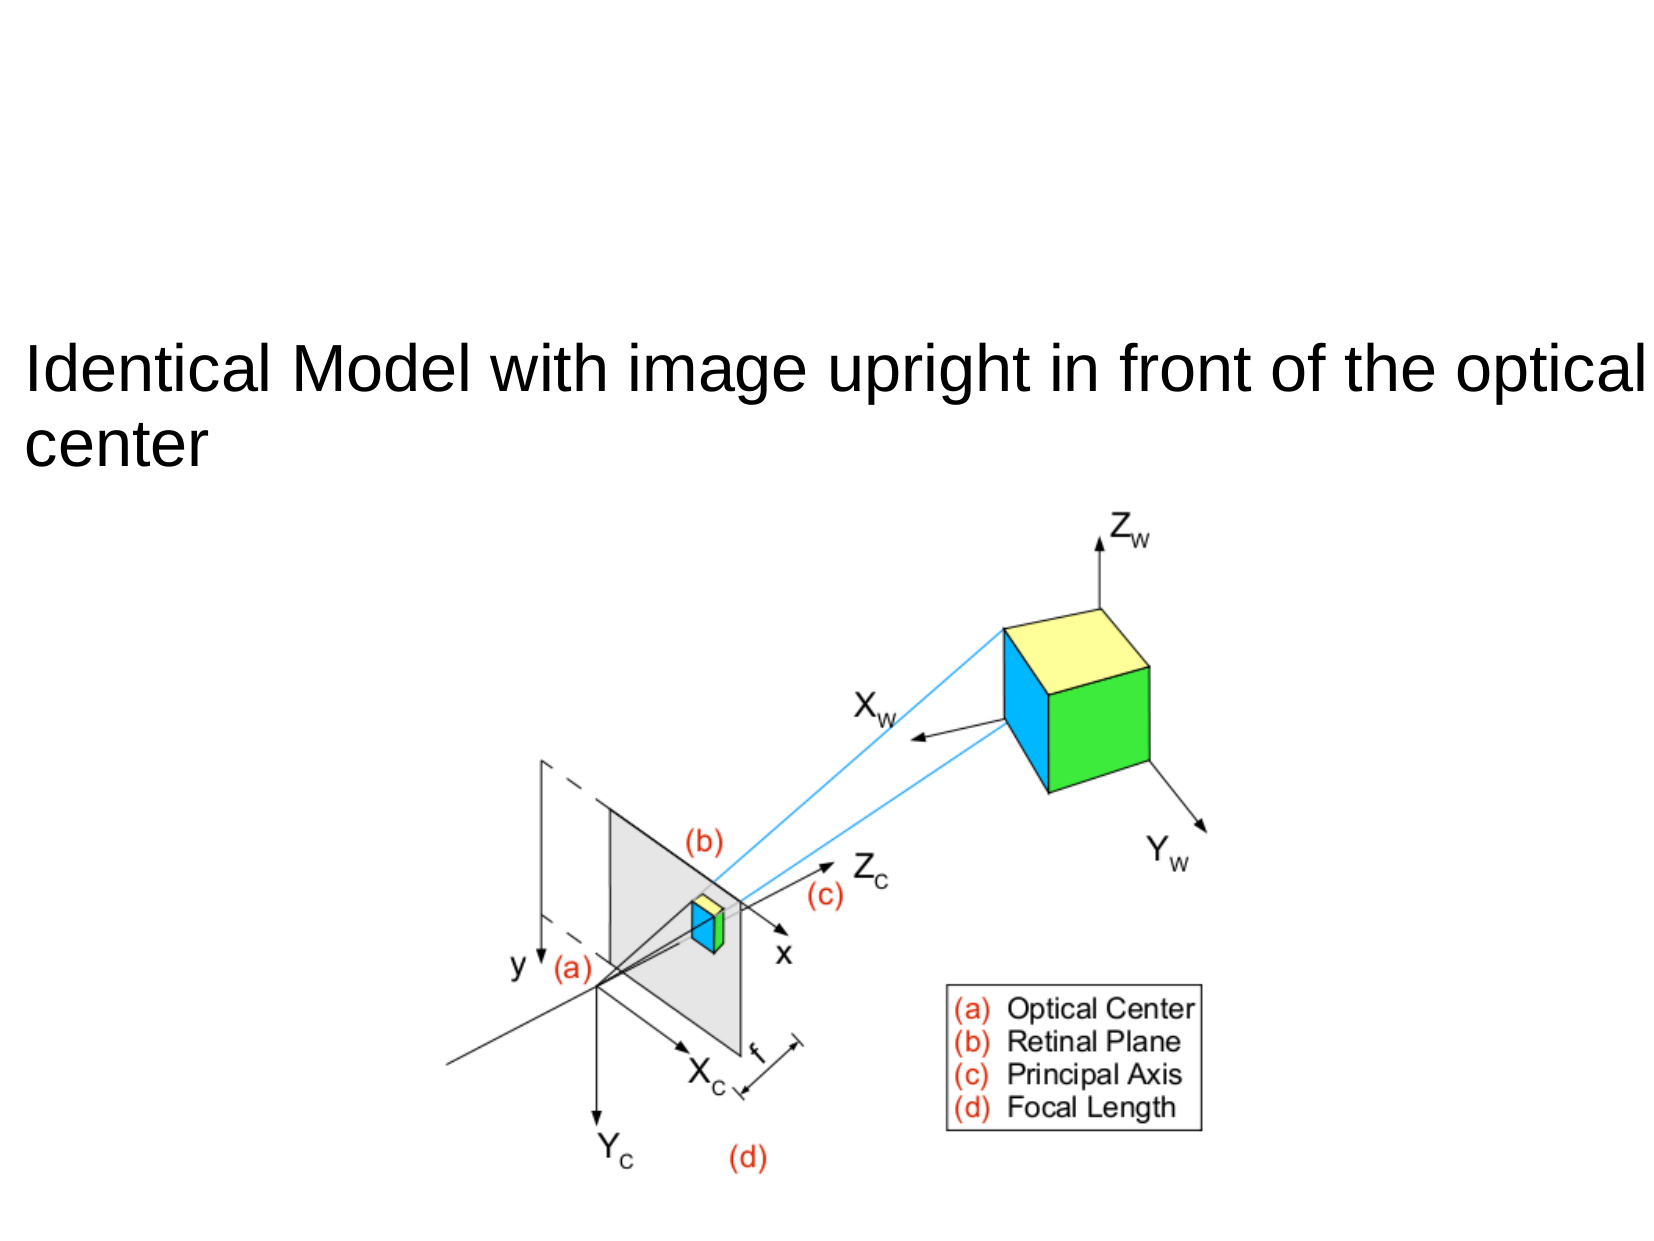

#
Identical Model with image upright in front of the optical center